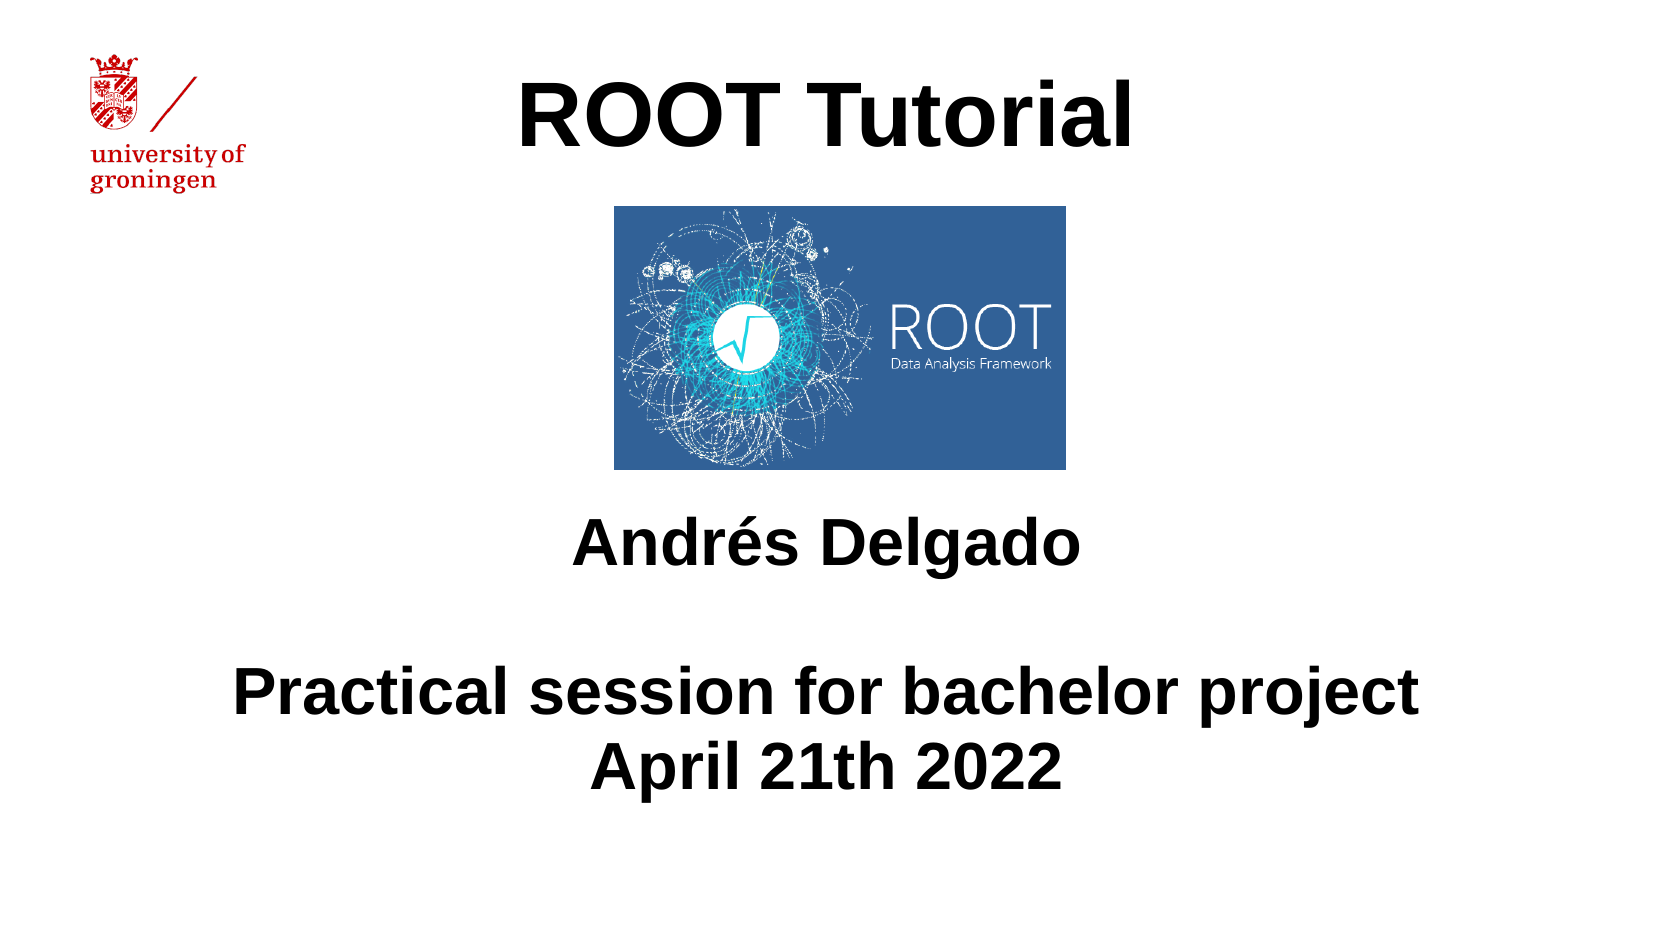

# ROOT Tutorial
Andrés Delgado
Practical session for bachelor project
April 21th 2022